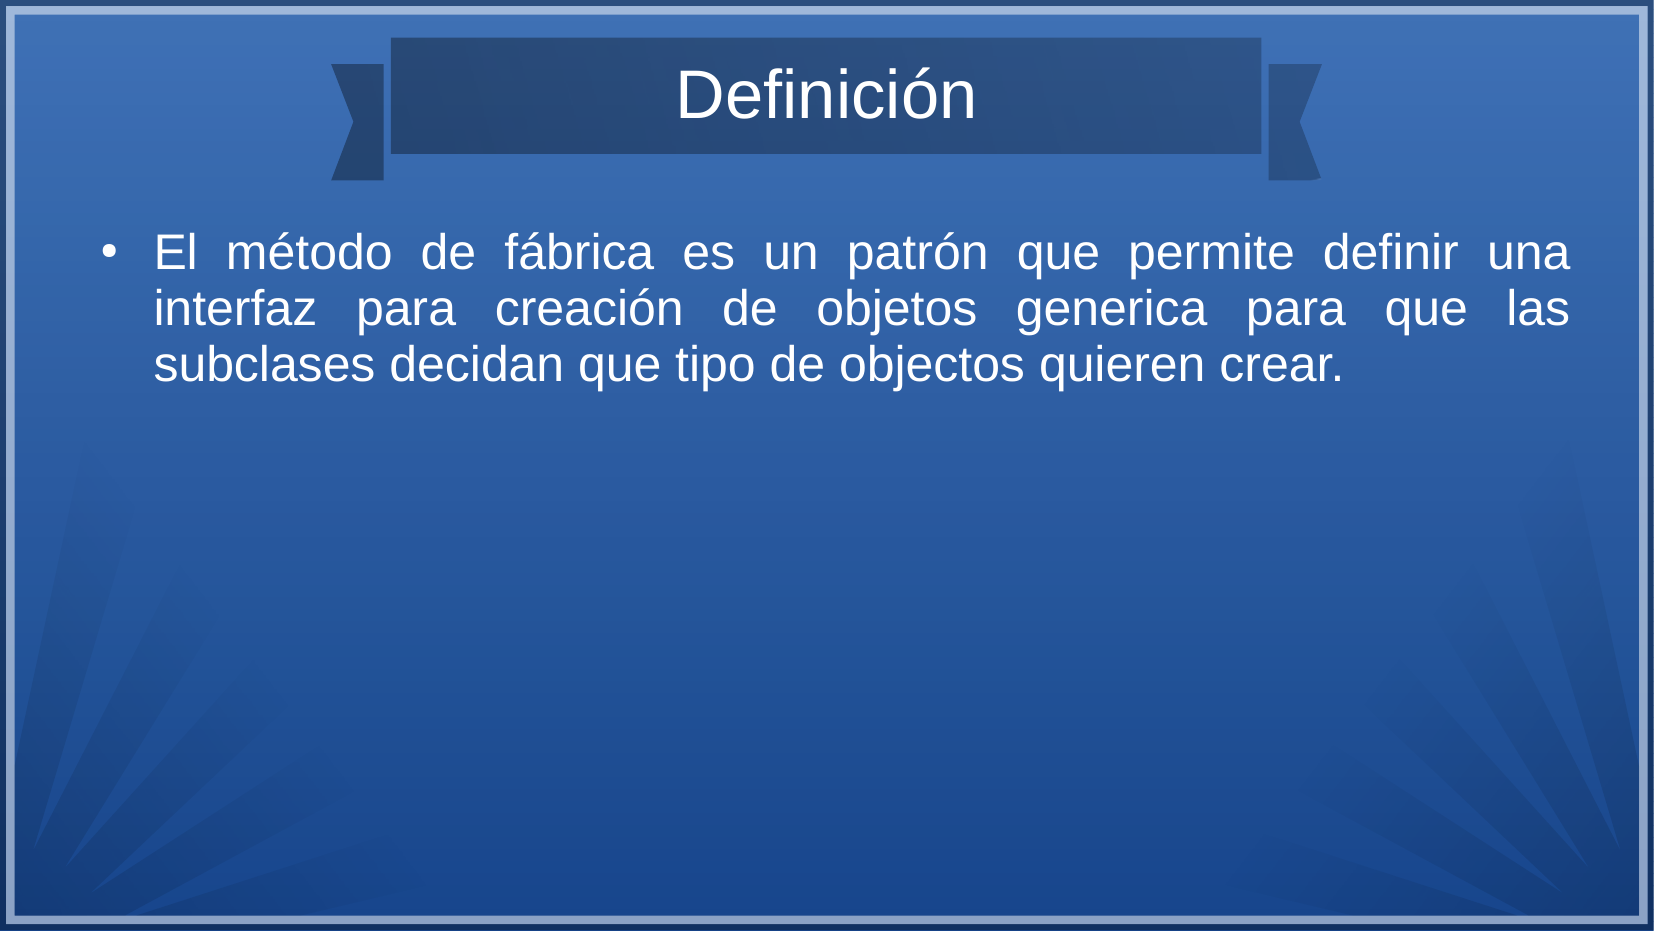

# Definición
El método de fábrica es un patrón que permite definir una interfaz para creación de objetos generica para que las subclases decidan que tipo de objectos quieren crear.